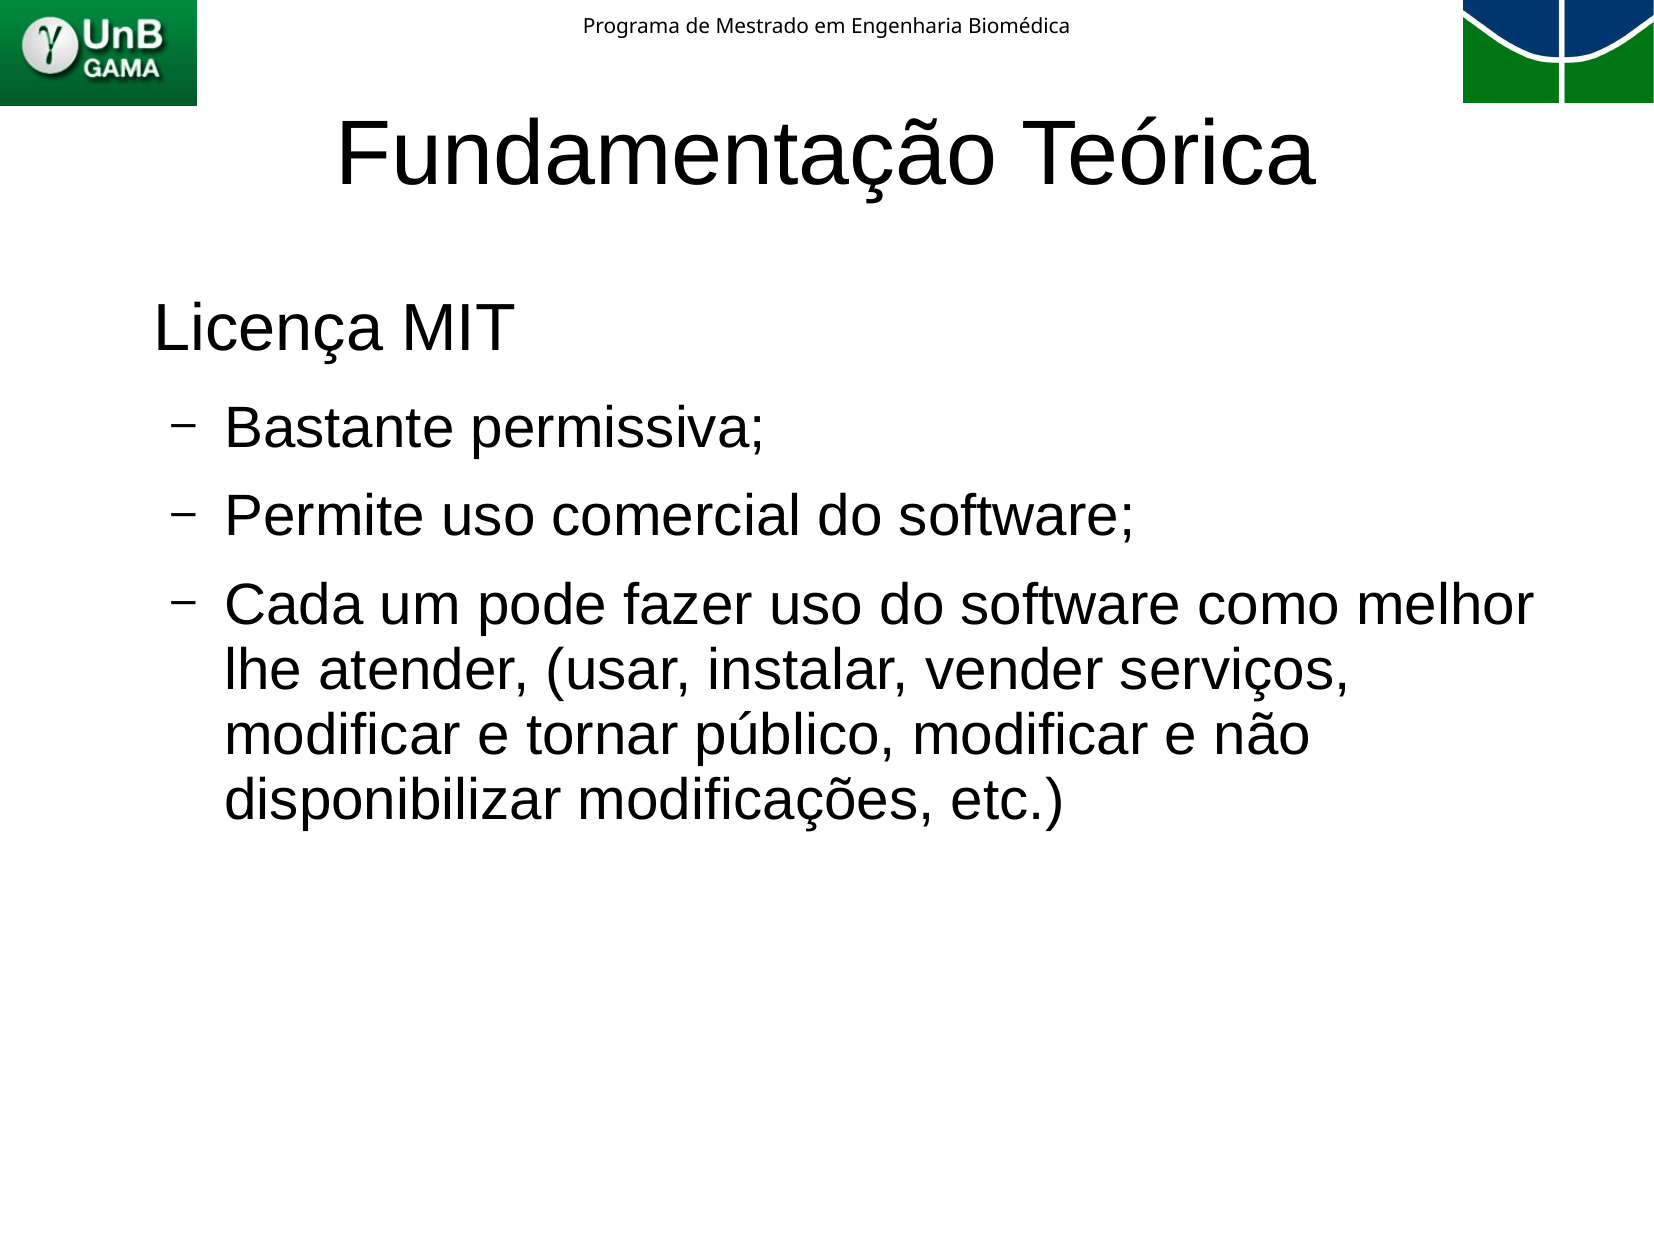

# Fundamentação Teórica
Licença MIT
Bastante permissiva;
Permite uso comercial do software;
Cada um pode fazer uso do software como melhor lhe atender, (usar, instalar, vender serviços, modificar e tornar público, modificar e não disponibilizar modificações, etc.)